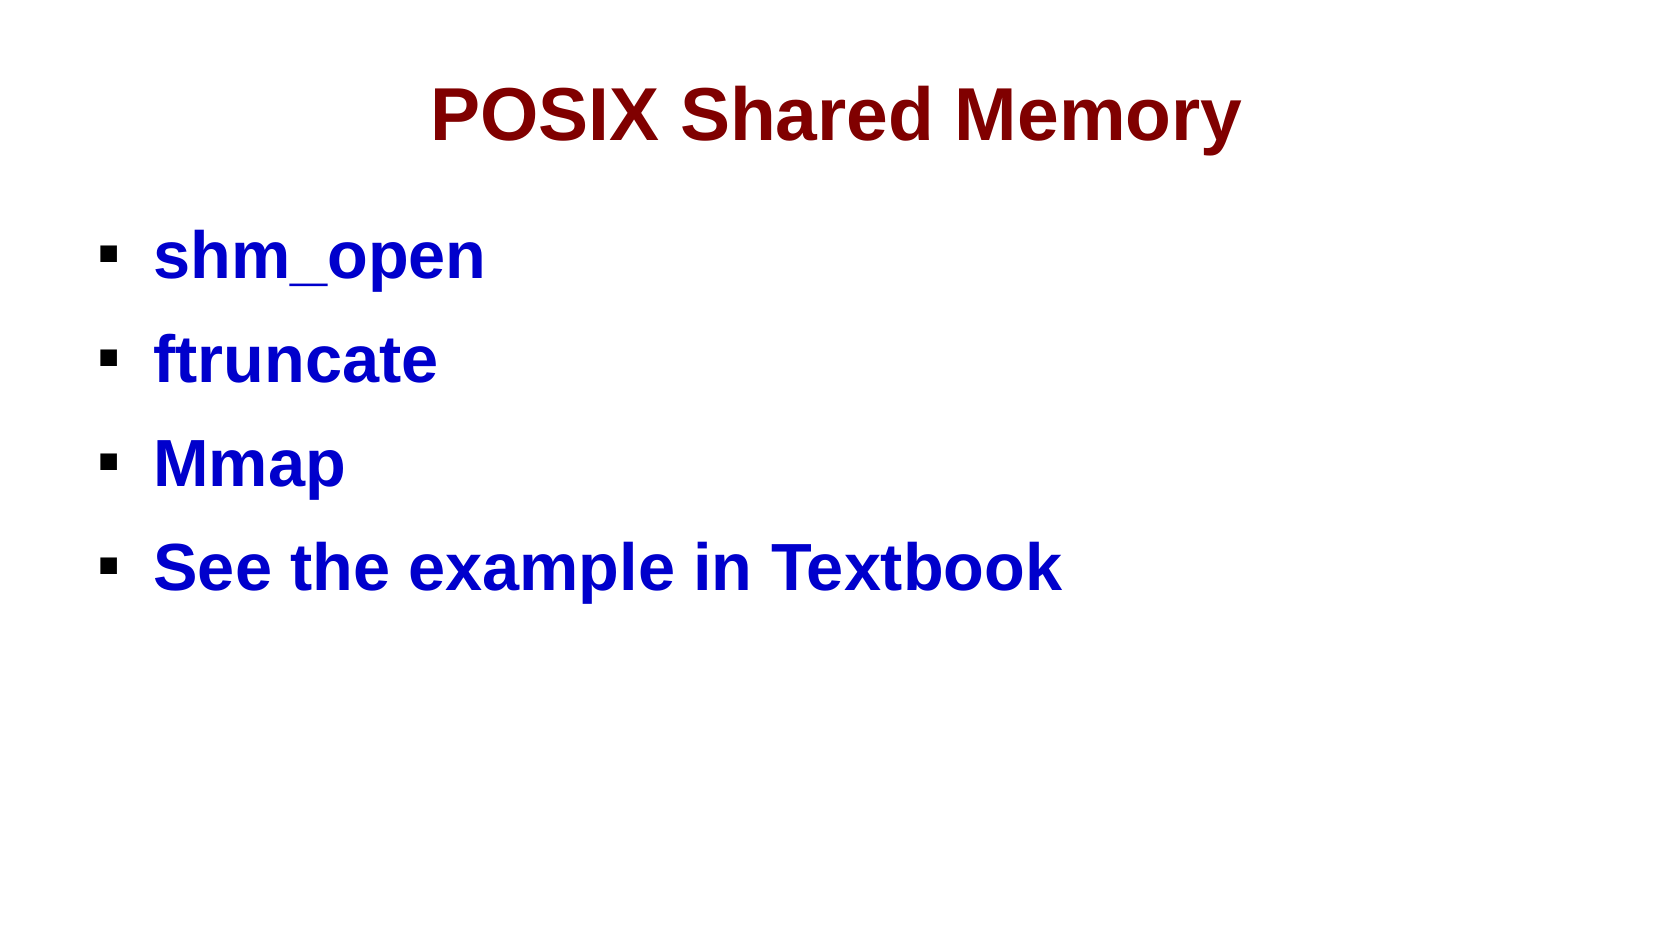

# POSIX Shared Memory
shm_open
ftruncate
Mmap
See the example in Textbook